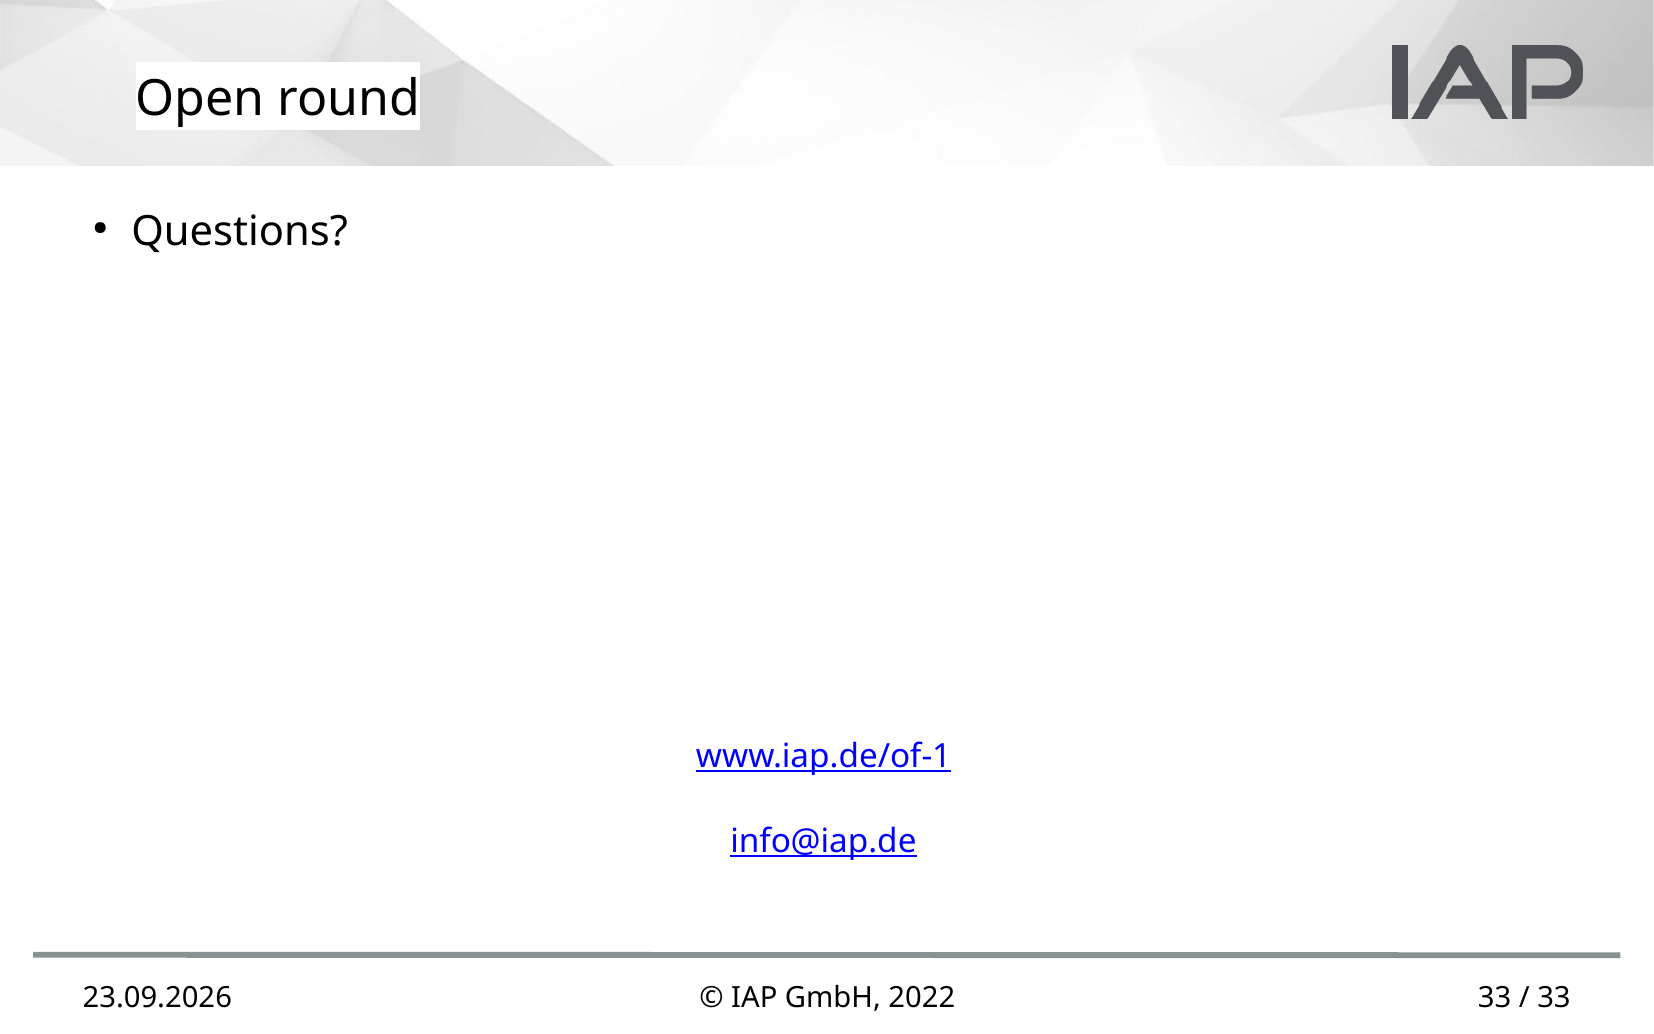

# Open round
Questions?
www.iap.de/of-1
info@iap.de
© IAP GmbH, 2022
33